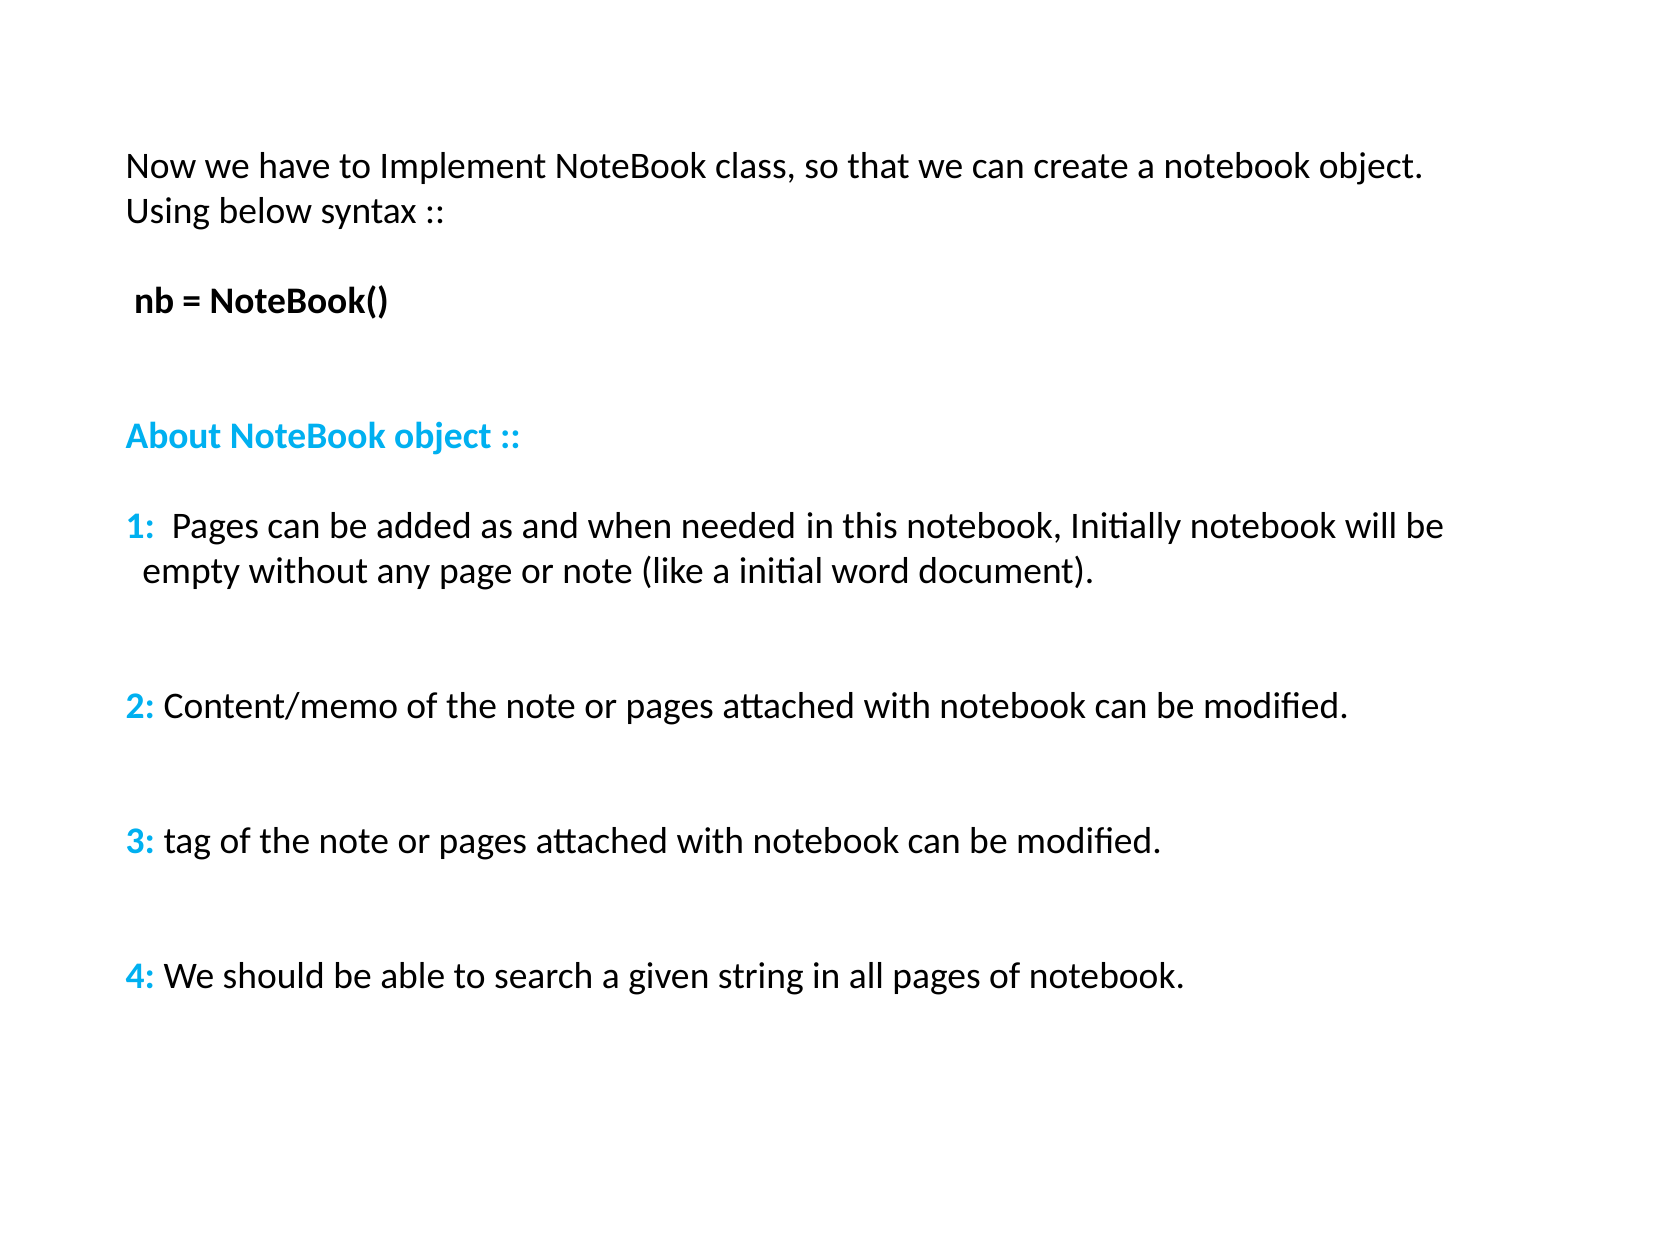

Now we have to Implement NoteBook class, so that we can create a notebook object. Using below syntax ::
 nb = NoteBook()
About NoteBook object ::
1: Pages can be added as and when needed in this notebook, Initially notebook will be empty without any page or note (like a initial word document).
2: Content/memo of the note or pages attached with notebook can be modified.
3: tag of the note or pages attached with notebook can be modified.
4: We should be able to search a given string in all pages of notebook.